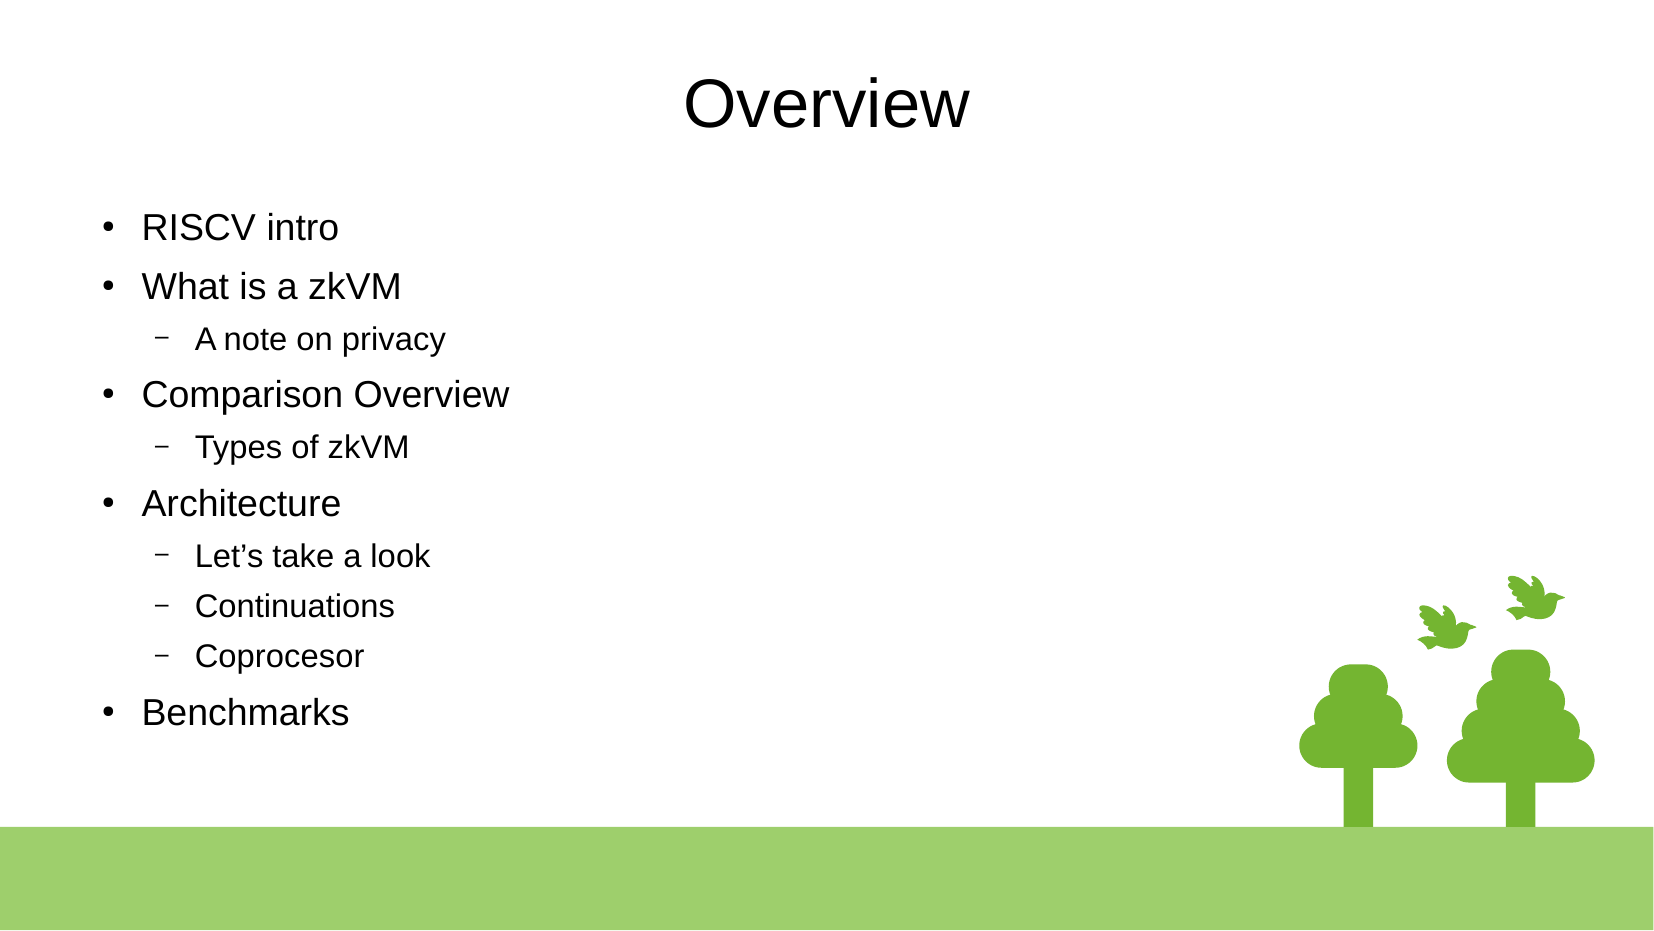

# Overview
RISCV intro
What is a zkVM
A note on privacy
Comparison Overview
Types of zkVM
Architecture
Let’s take a look
Continuations
Coprocesor
Benchmarks